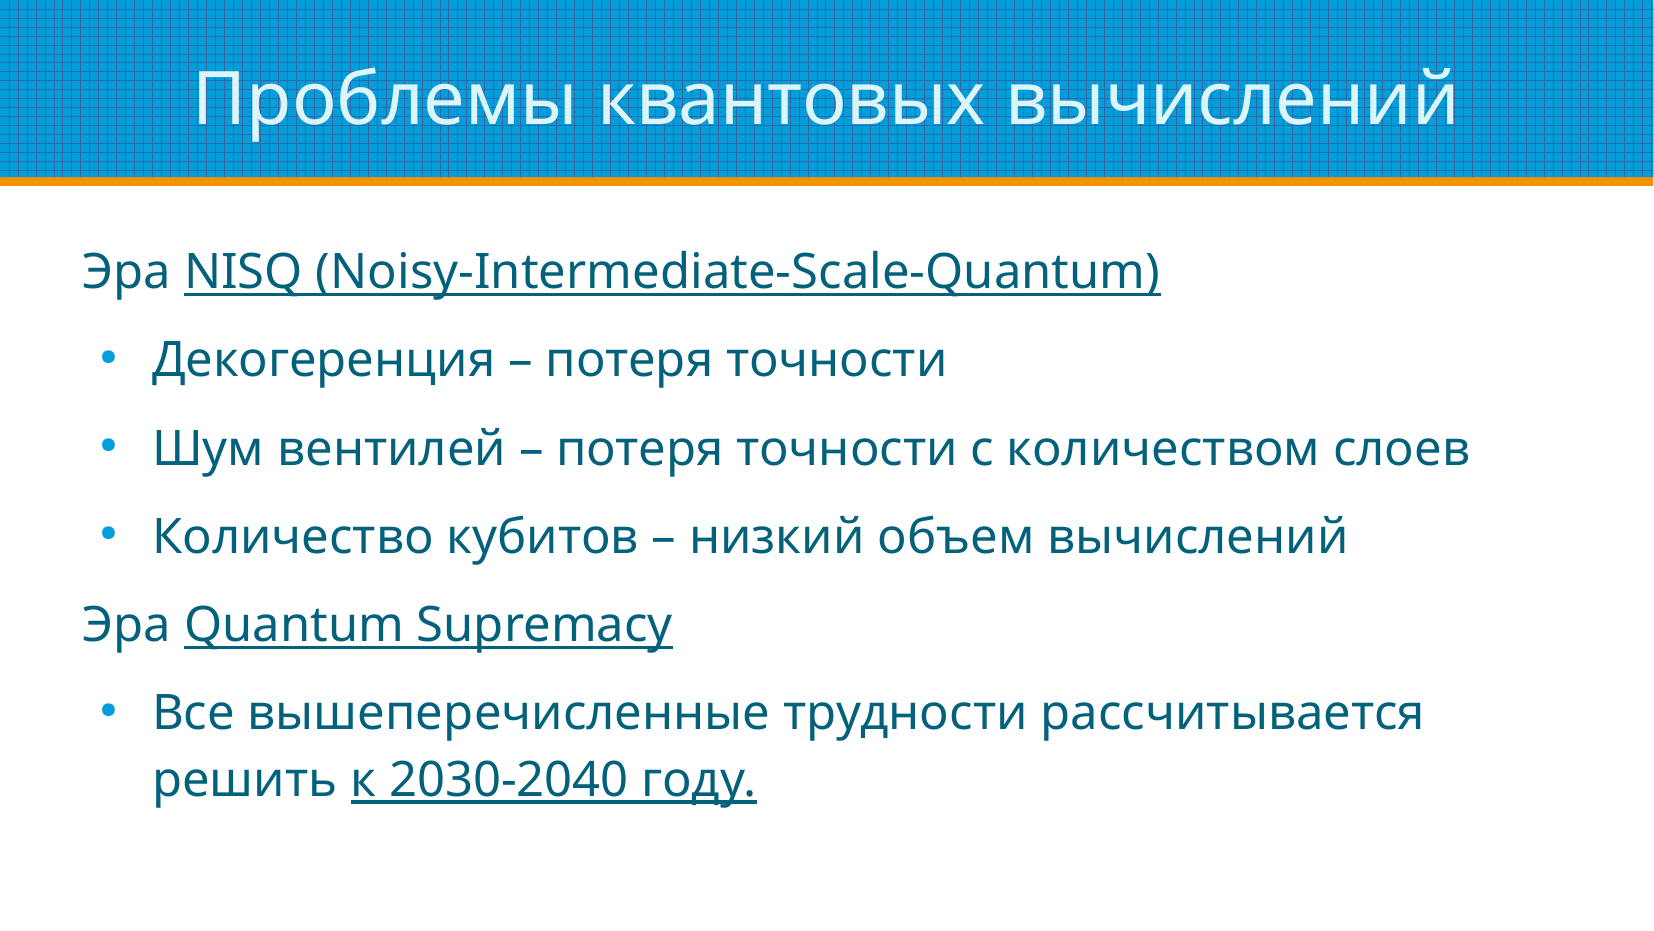

# Проблемы квантовых вычислений
Эра NISQ (Noisy-Intermediate-Scale-Quantum)
Декогеренция – потеря точности
Шум вентилей – потеря точности с количеством слоев
Количество кубитов – низкий объем вычислений
Эра Quantum Supremacy
Все вышеперечисленные трудности рассчитывается решить к 2030-2040 году.